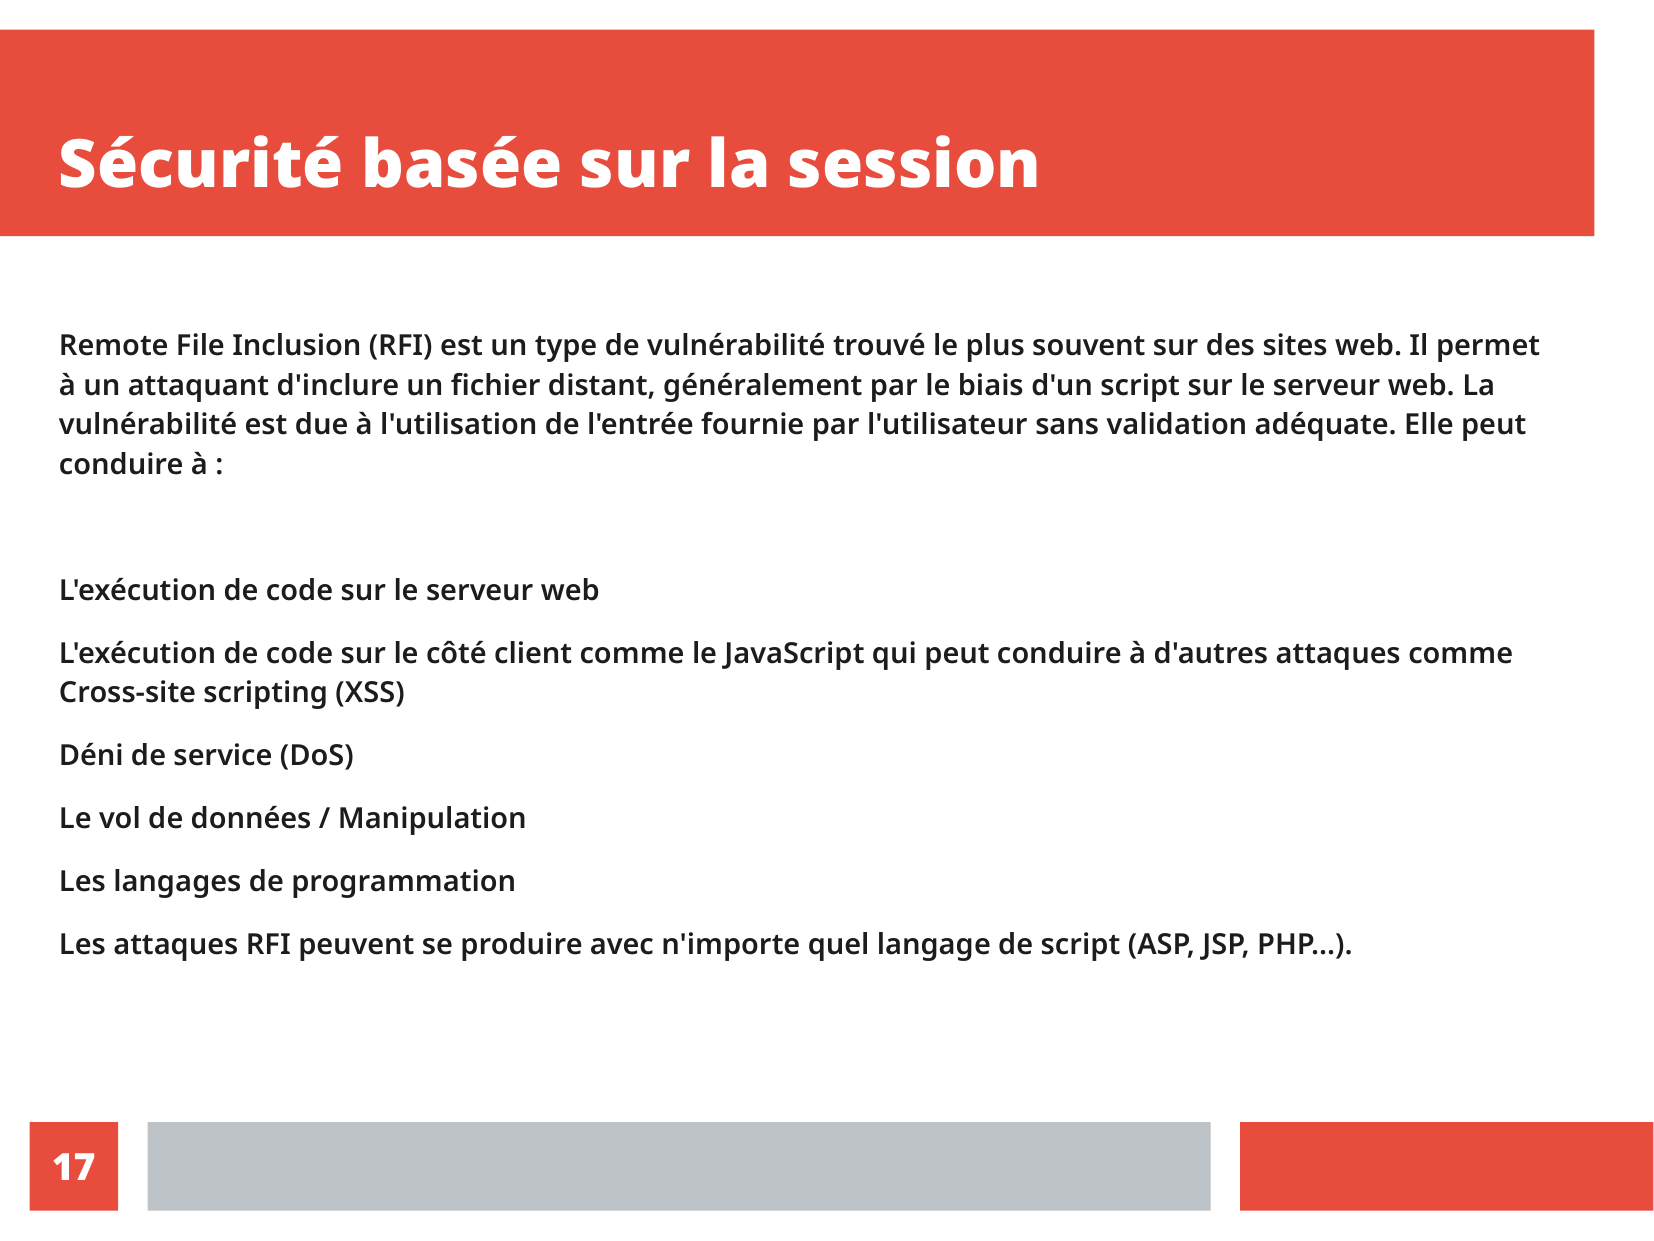

# Sécurité basée sur la session
Remote File Inclusion (RFI) est un type de vulnérabilité trouvé le plus souvent sur des sites web. Il permet à un attaquant d'inclure un fichier distant, généralement par le biais d'un script sur le serveur web. La vulnérabilité est due à l'utilisation de l'entrée fournie par l'utilisateur sans validation adéquate. Elle peut conduire à :
L'exécution de code sur le serveur web
L'exécution de code sur le côté client comme le JavaScript qui peut conduire à d'autres attaques comme Cross-site scripting (XSS)
Déni de service (DoS)
Le vol de données / Manipulation
Les langages de programmation
Les attaques RFI peuvent se produire avec n'importe quel langage de script (ASP, JSP, PHP...).
17